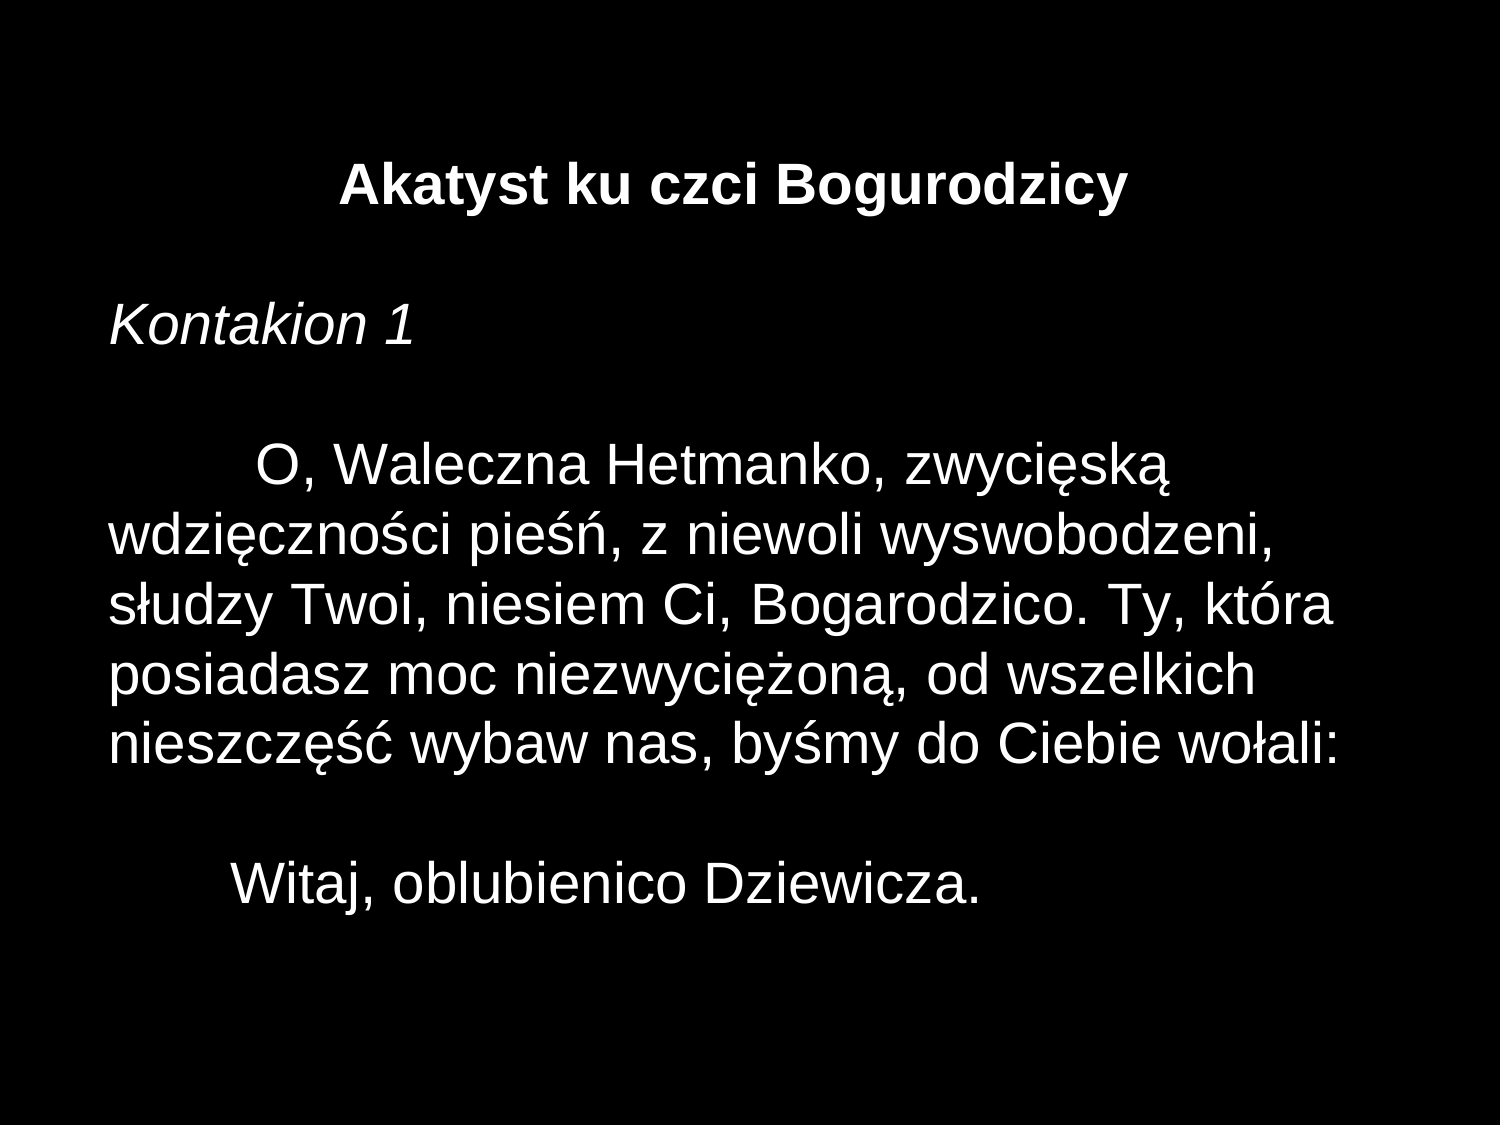

Akatyst ku czci Bogurodzicy
Kontakion 1
		O, Waleczna Hetmanko, zwycięską wdzięczności pieśń, z niewoli wyswobodzeni, słudzy Twoi, niesiem Ci, Bogarodzico. Ty, która posiadasz moc niezwyciężoną, od wszelkich nieszczęść wybaw nas, byśmy do Ciebie wołali:
Witaj, oblubienico Dziewicza.